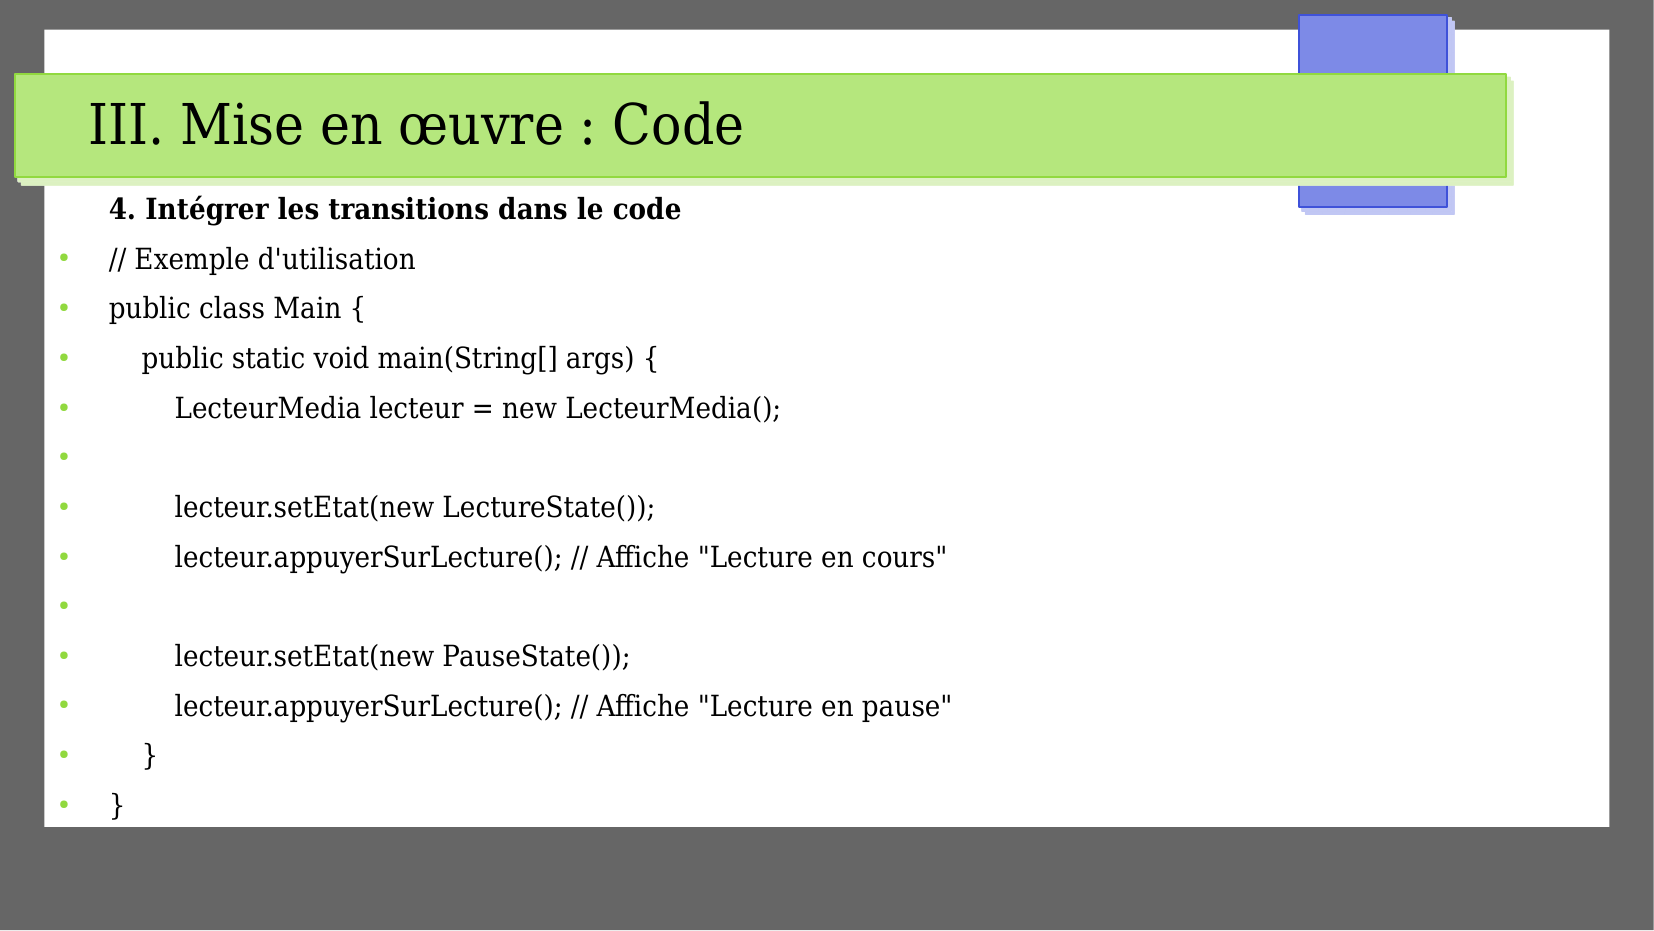

# III. Mise en œuvre : Code
4. Intégrer les transitions dans le code
// Exemple d'utilisation
public class Main {
 public static void main(String[] args) {
 LecteurMedia lecteur = new LecteurMedia();
 lecteur.setEtat(new LectureState());
 lecteur.appuyerSurLecture(); // Affiche "Lecture en cours"
 lecteur.setEtat(new PauseState());
 lecteur.appuyerSurLecture(); // Affiche "Lecture en pause"
 }
}